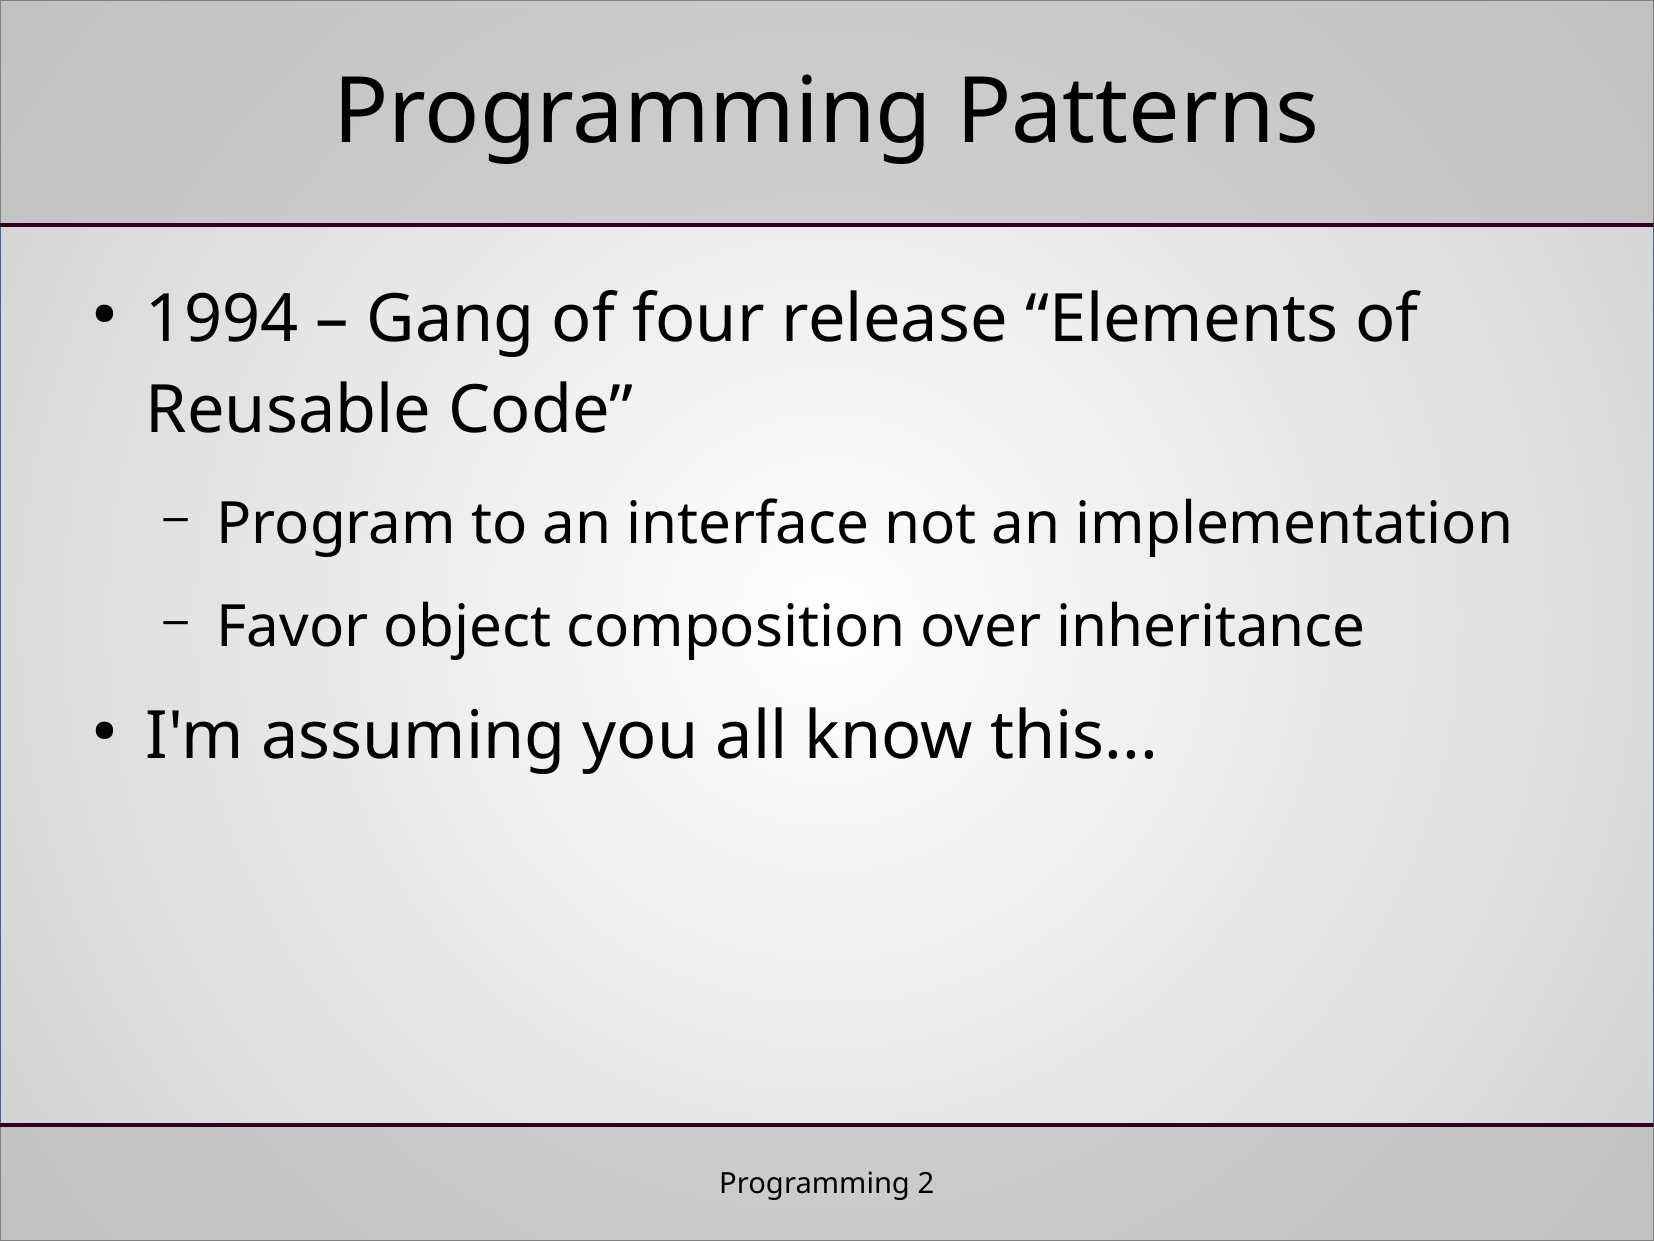

# Programming Patterns
1994 – Gang of four release “Elements of Reusable Code”
Program to an interface not an implementation
Favor object composition over inheritance
I'm assuming you all know this...